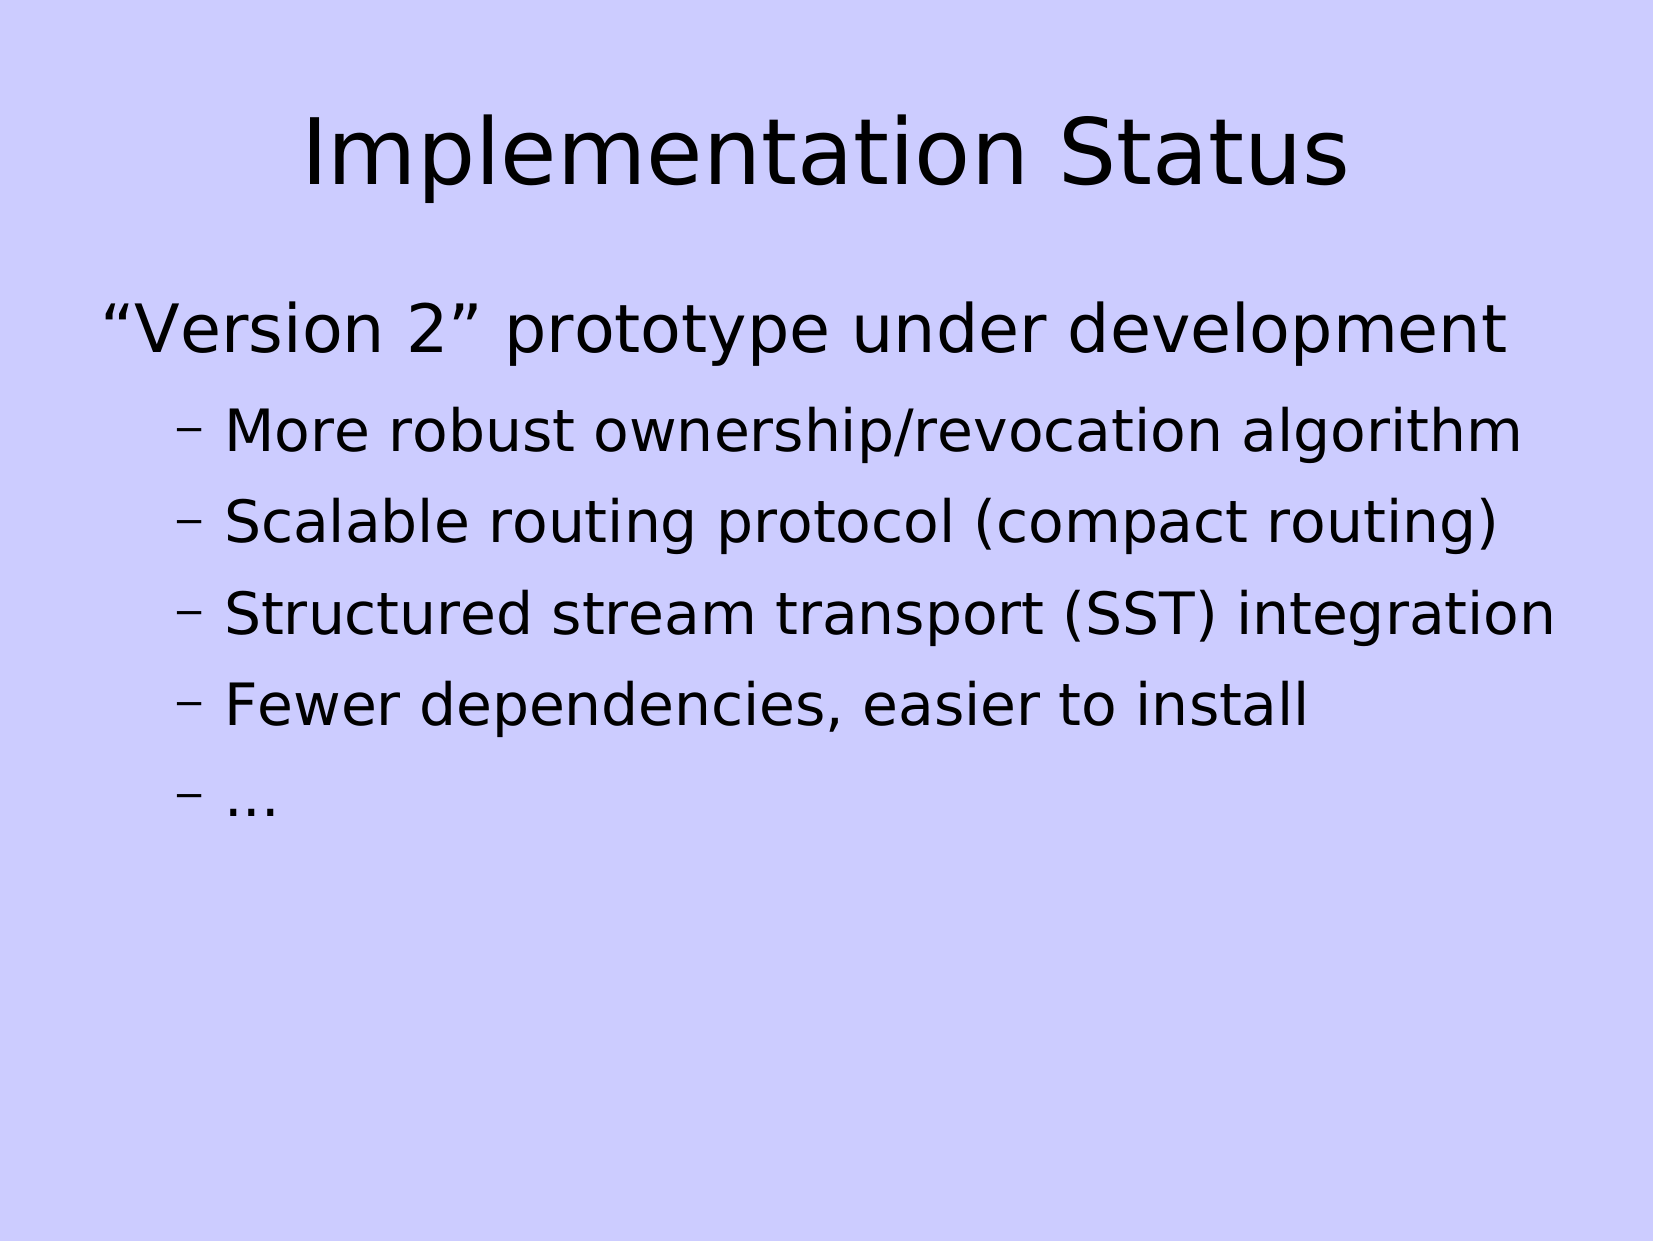

# Implementation Status
“Version 2” prototype under development
More robust ownership/revocation algorithm
Scalable routing protocol (compact routing)
Structured stream transport (SST) integration
Fewer dependencies, easier to install
...